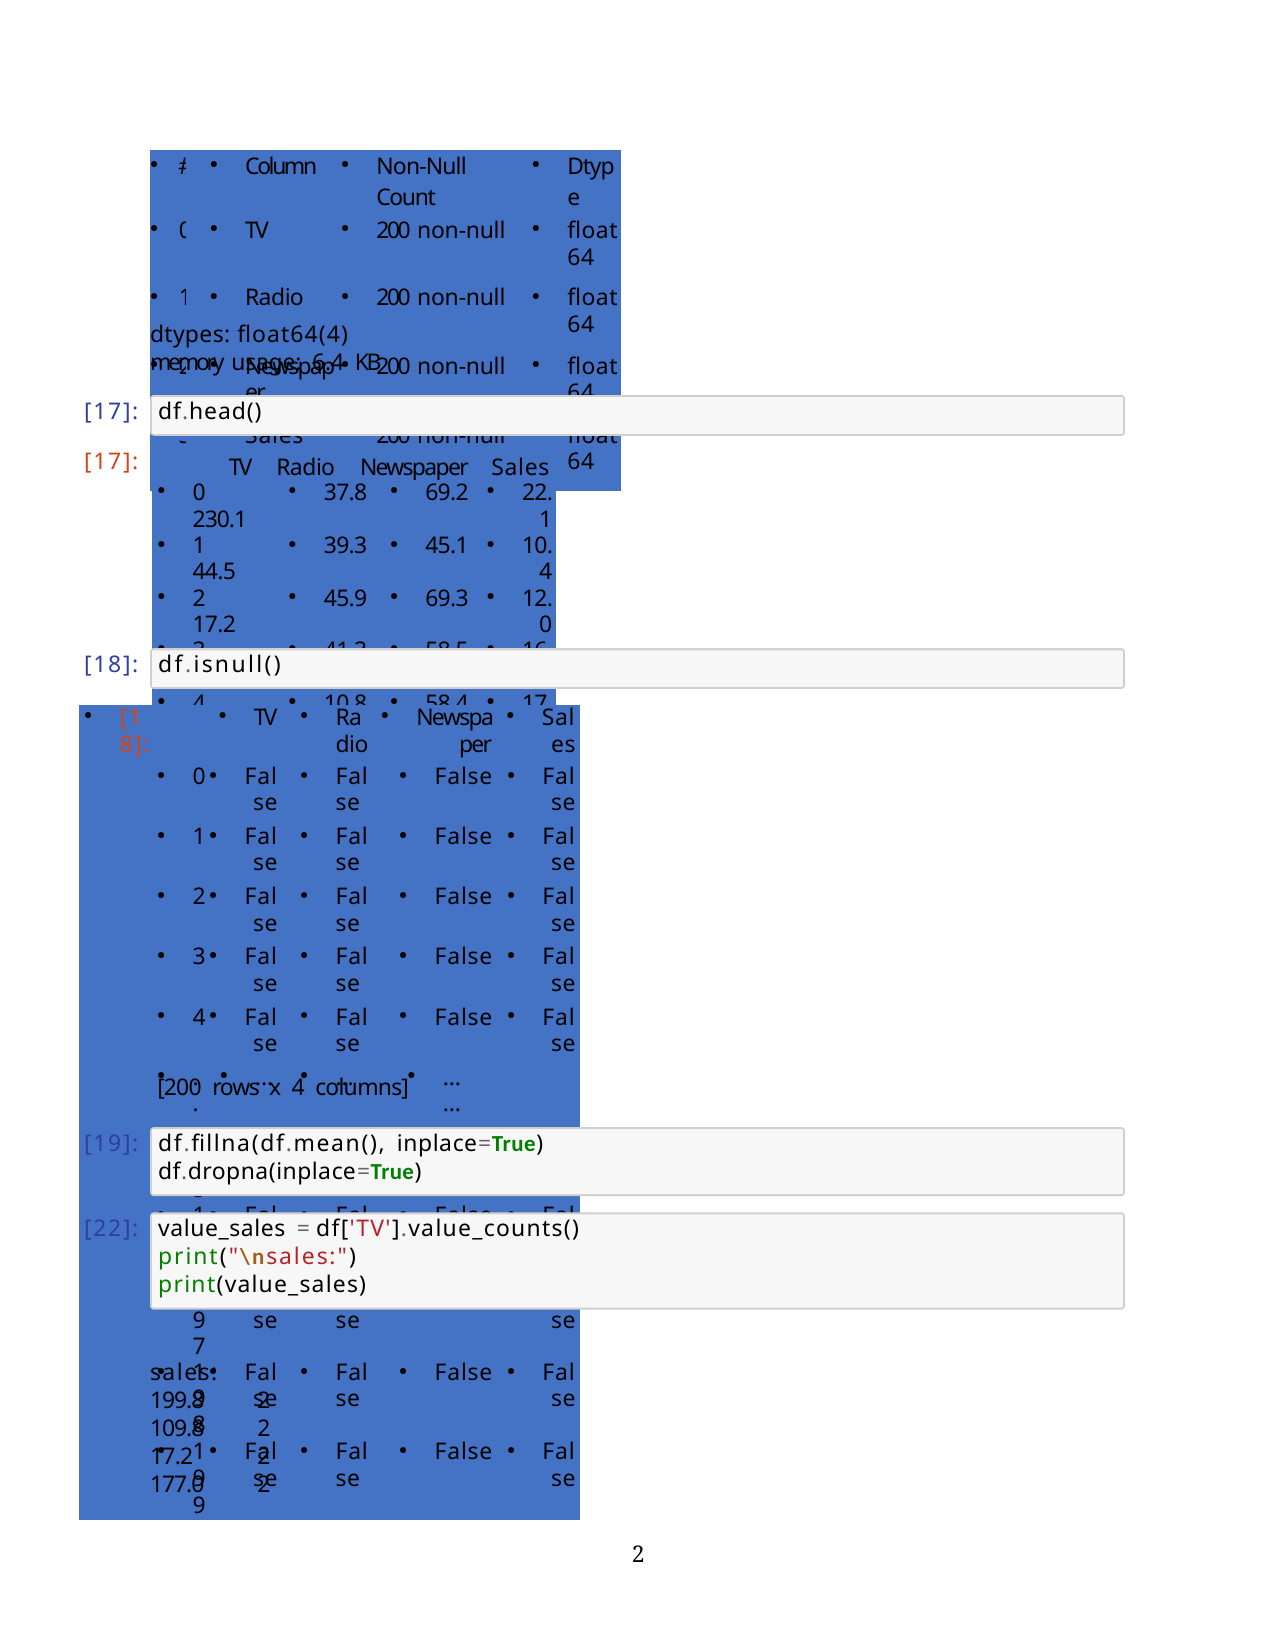

| # | | Column | Non-Null Count | | Dtype |
| --- | --- | --- | --- | --- | --- |
| 0 | | TV | 200 non-null | | float64 |
| 1 | | Radio | 200 non-null | | float64 |
| 2 | | Newspaper | 200 non-null | | float64 |
| 3 | | Sales | 200 non-null | | float64 |
dtypes: float64(4) memory usage: 6.4 KB
[17]:
[17]:
df.head()
TV	Radio	Newspaper	Sales
| 0 230.1 | 37.8 | 69.2 | 22.1 |
| --- | --- | --- | --- |
| 1 44.5 | 39.3 | 45.1 | 10.4 |
| 2 17.2 | 45.9 | 69.3 | 12.0 |
| 3 151.5 | 41.3 | 58.5 | 16.5 |
| 4 180.8 | 10.8 | 58.4 | 17.9 |
[18]:
df.isnull()
| [18]: | | TV | Radio | Newspaper | Sales |
| --- | --- | --- | --- | --- | --- |
| | 0 | False | False | False | False |
| | 1 | False | False | False | False |
| | 2 | False | False | False | False |
| | 3 | False | False | False | False |
| | 4 | False | False | False | False |
| | .. | … | … | … … | |
| | 195 | False | False | False | False |
| | 196 | False | False | False | False |
| | 197 | False | False | False | False |
| | 198 | False | False | False | False |
| | 199 | False | False | False | False |
[200 rows x 4 columns]
[19]:
df.fillna(df.mean(), inplace=True)
df.dropna(inplace=True)
[22]:
value_sales = df['TV'].value_counts()
print("\nsales:") print(value_sales)
sales:
199.8	2
109.8	2
17.2	2
177.0	2